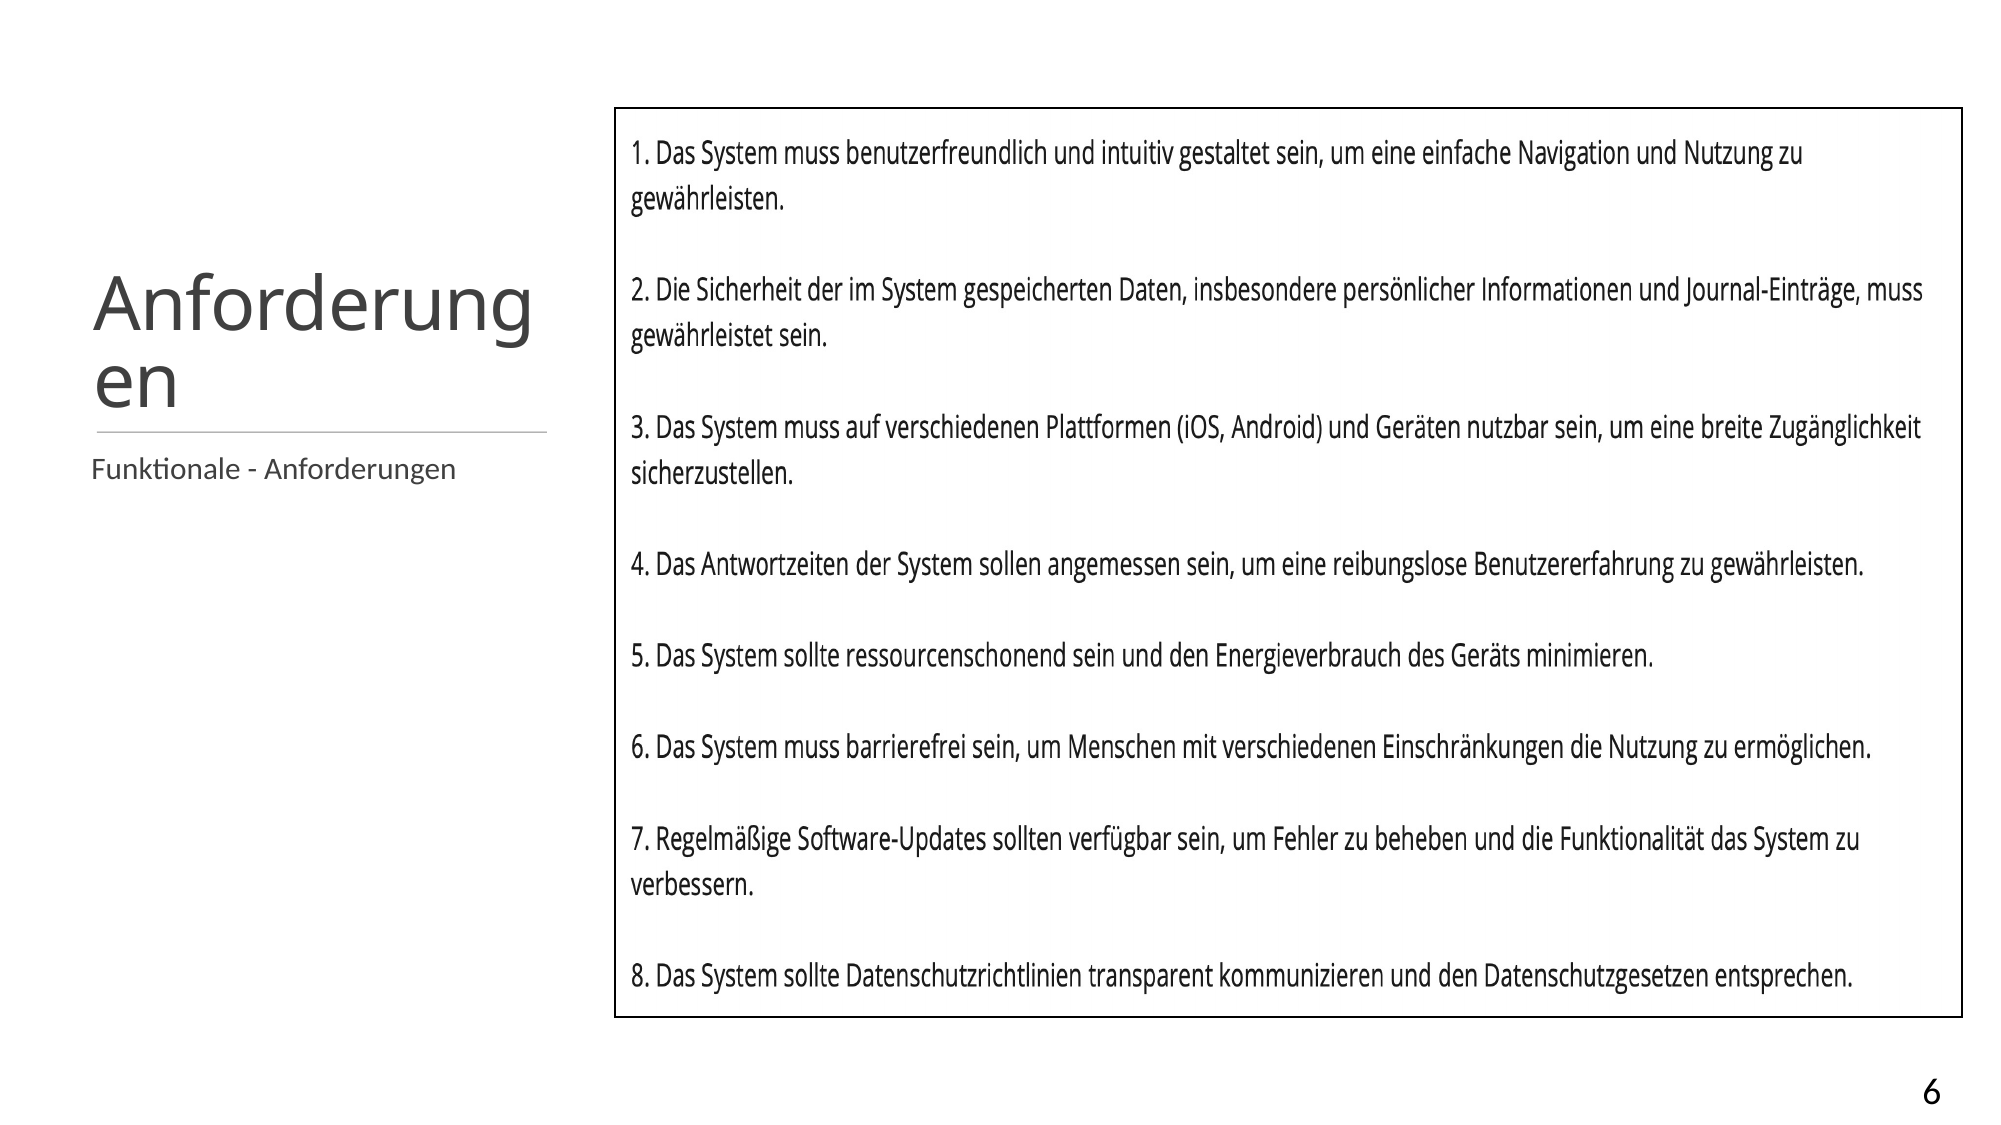

# Anforderungen
Funktionale - Anforderungen
6
6